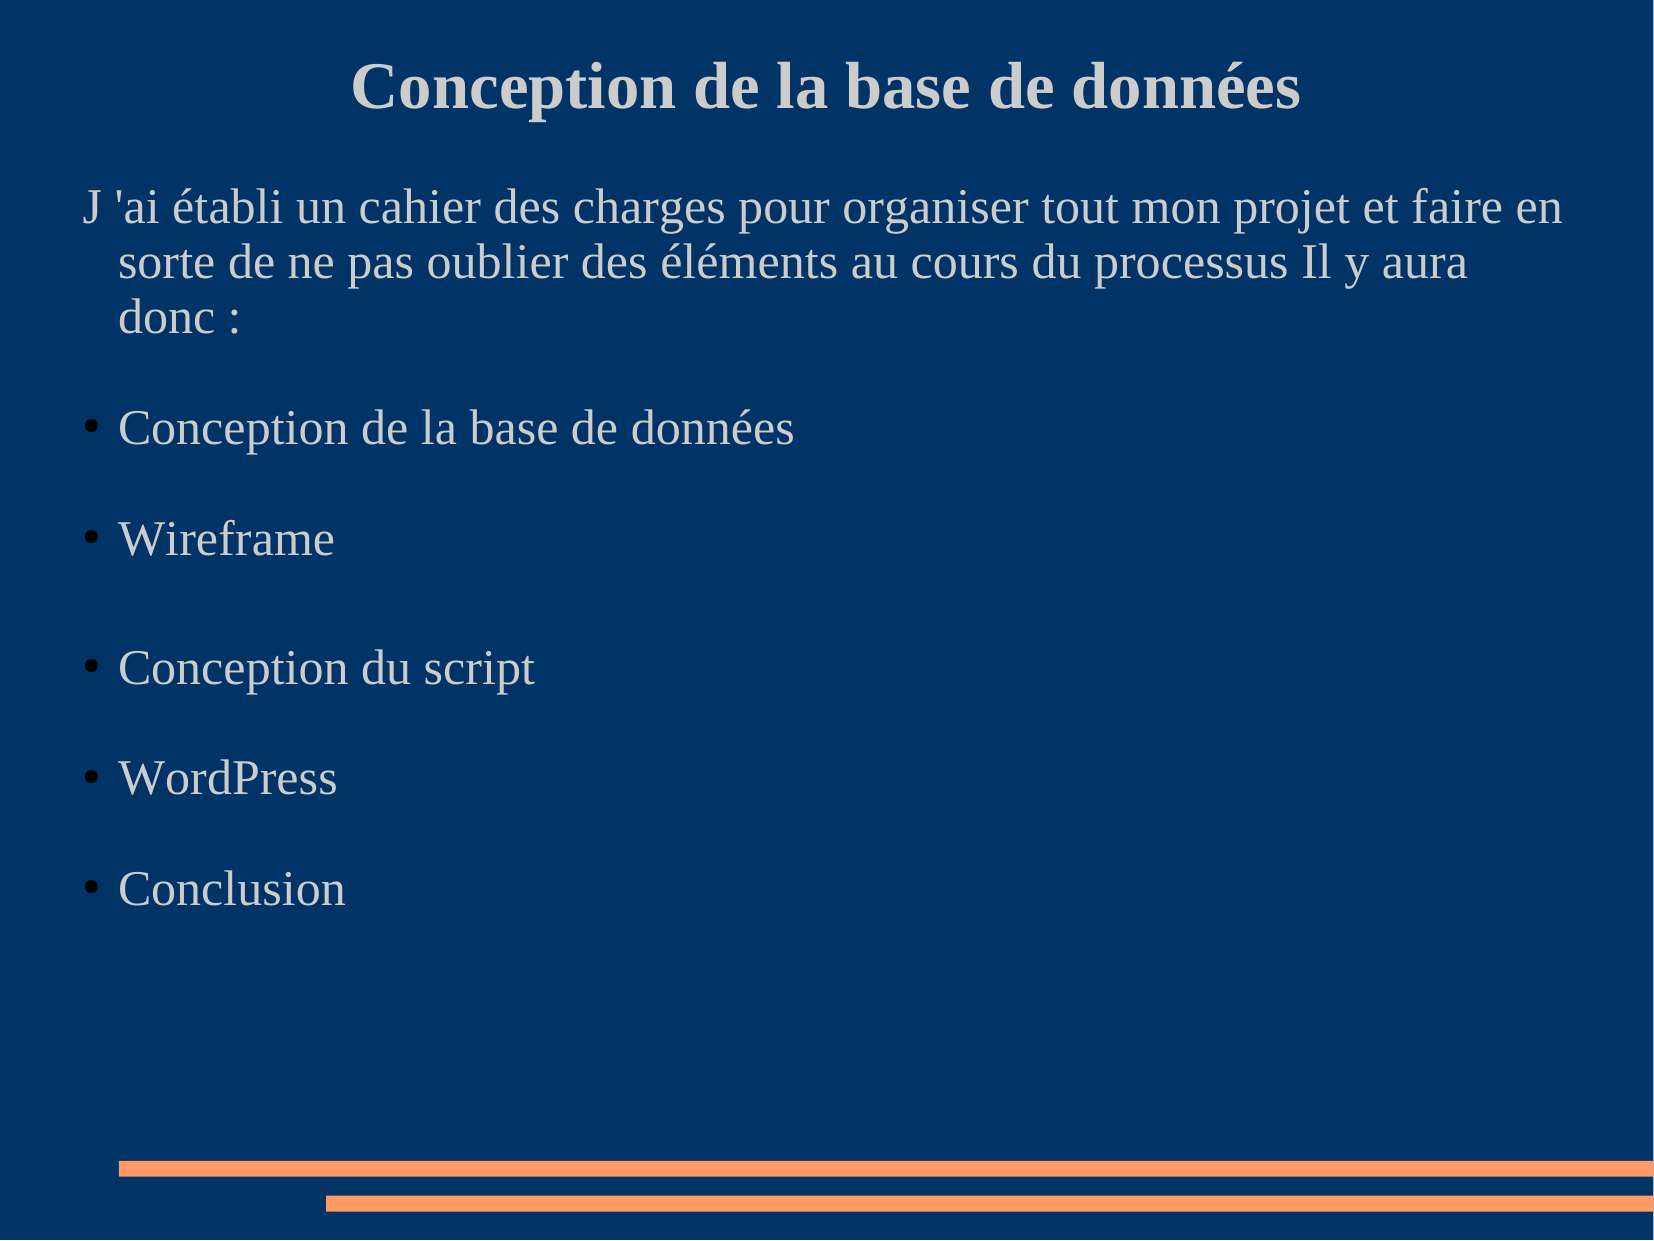

# Conception de la base de données
J 'ai établi un cahier des charges pour organiser tout mon projet et faire en sorte de ne pas oublier des éléments au cours du processus Il y aura donc :
Conception de la base de données
Wireframe
Conception du script
WordPress
Conclusion